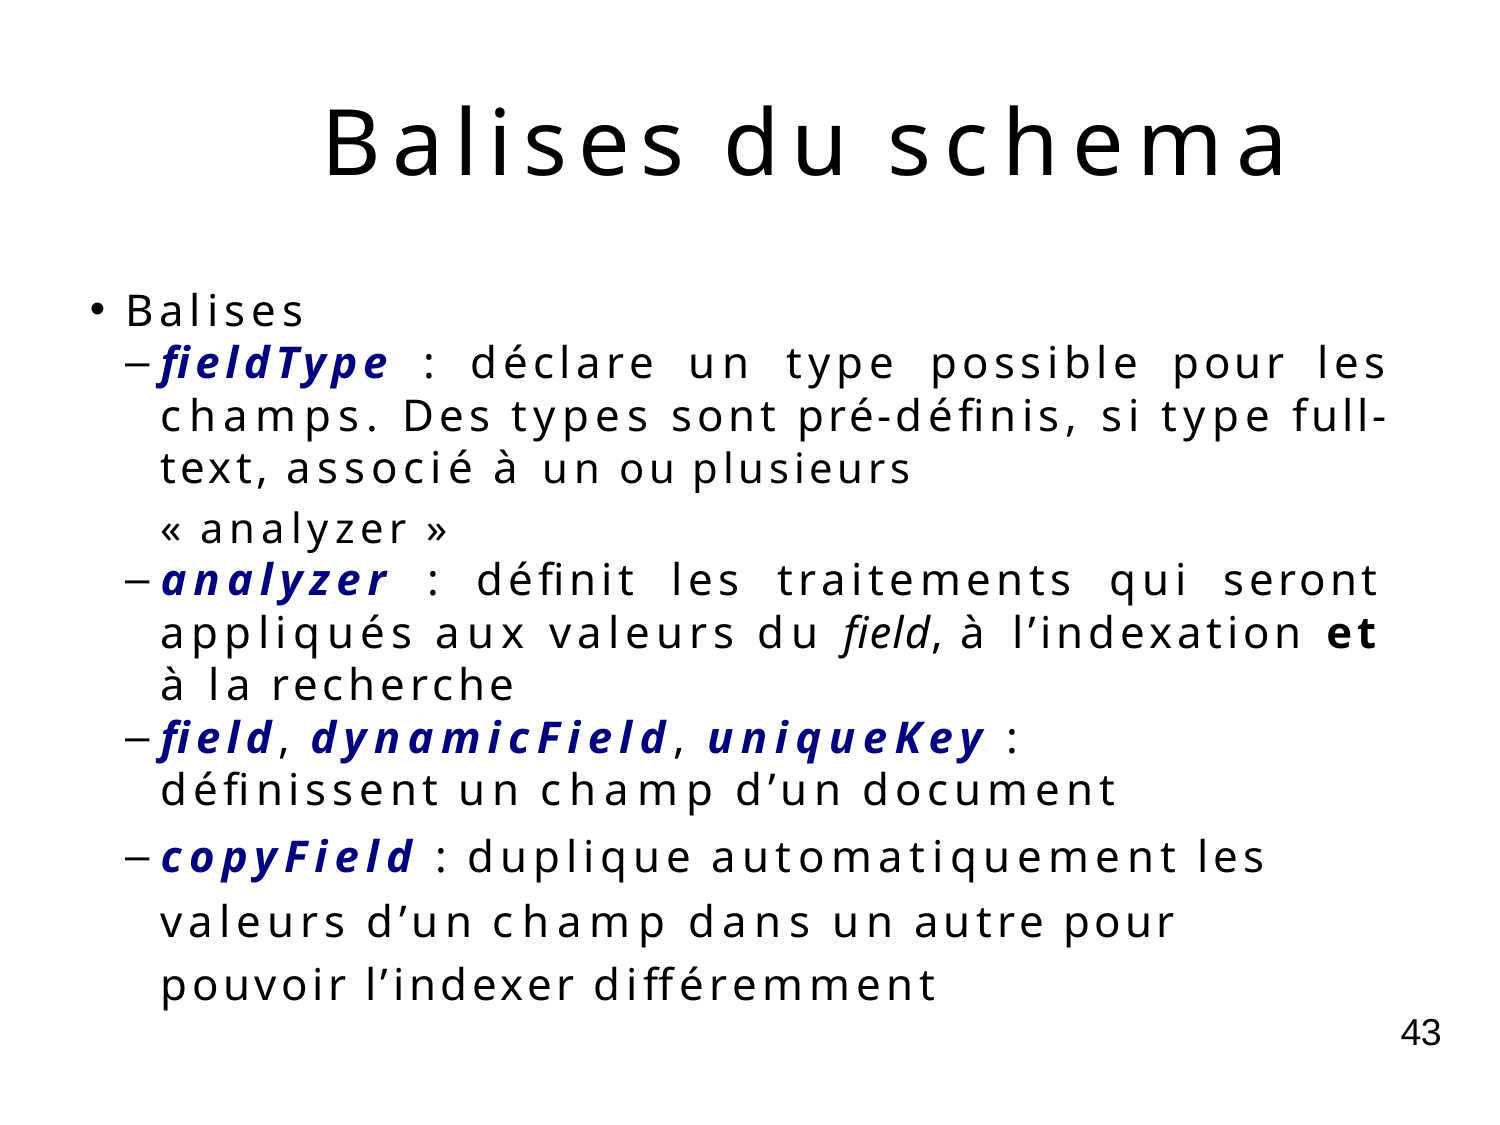

# Balises du schema
Balises
fieldType : déclare un type possible pour les champs. Des types sont pré-définis, si type full-text, associé à un ou plusieurs
« analyzer »
analyzer : définit les traitements qui seront appliqués aux valeurs du field, à l’indexation et à la recherche
field, dynamicField, uniqueKey : définissent un champ d’un document
copyField : duplique automatiquement les valeurs d’un champ dans un autre pour
pouvoir l’indexer différemment
43